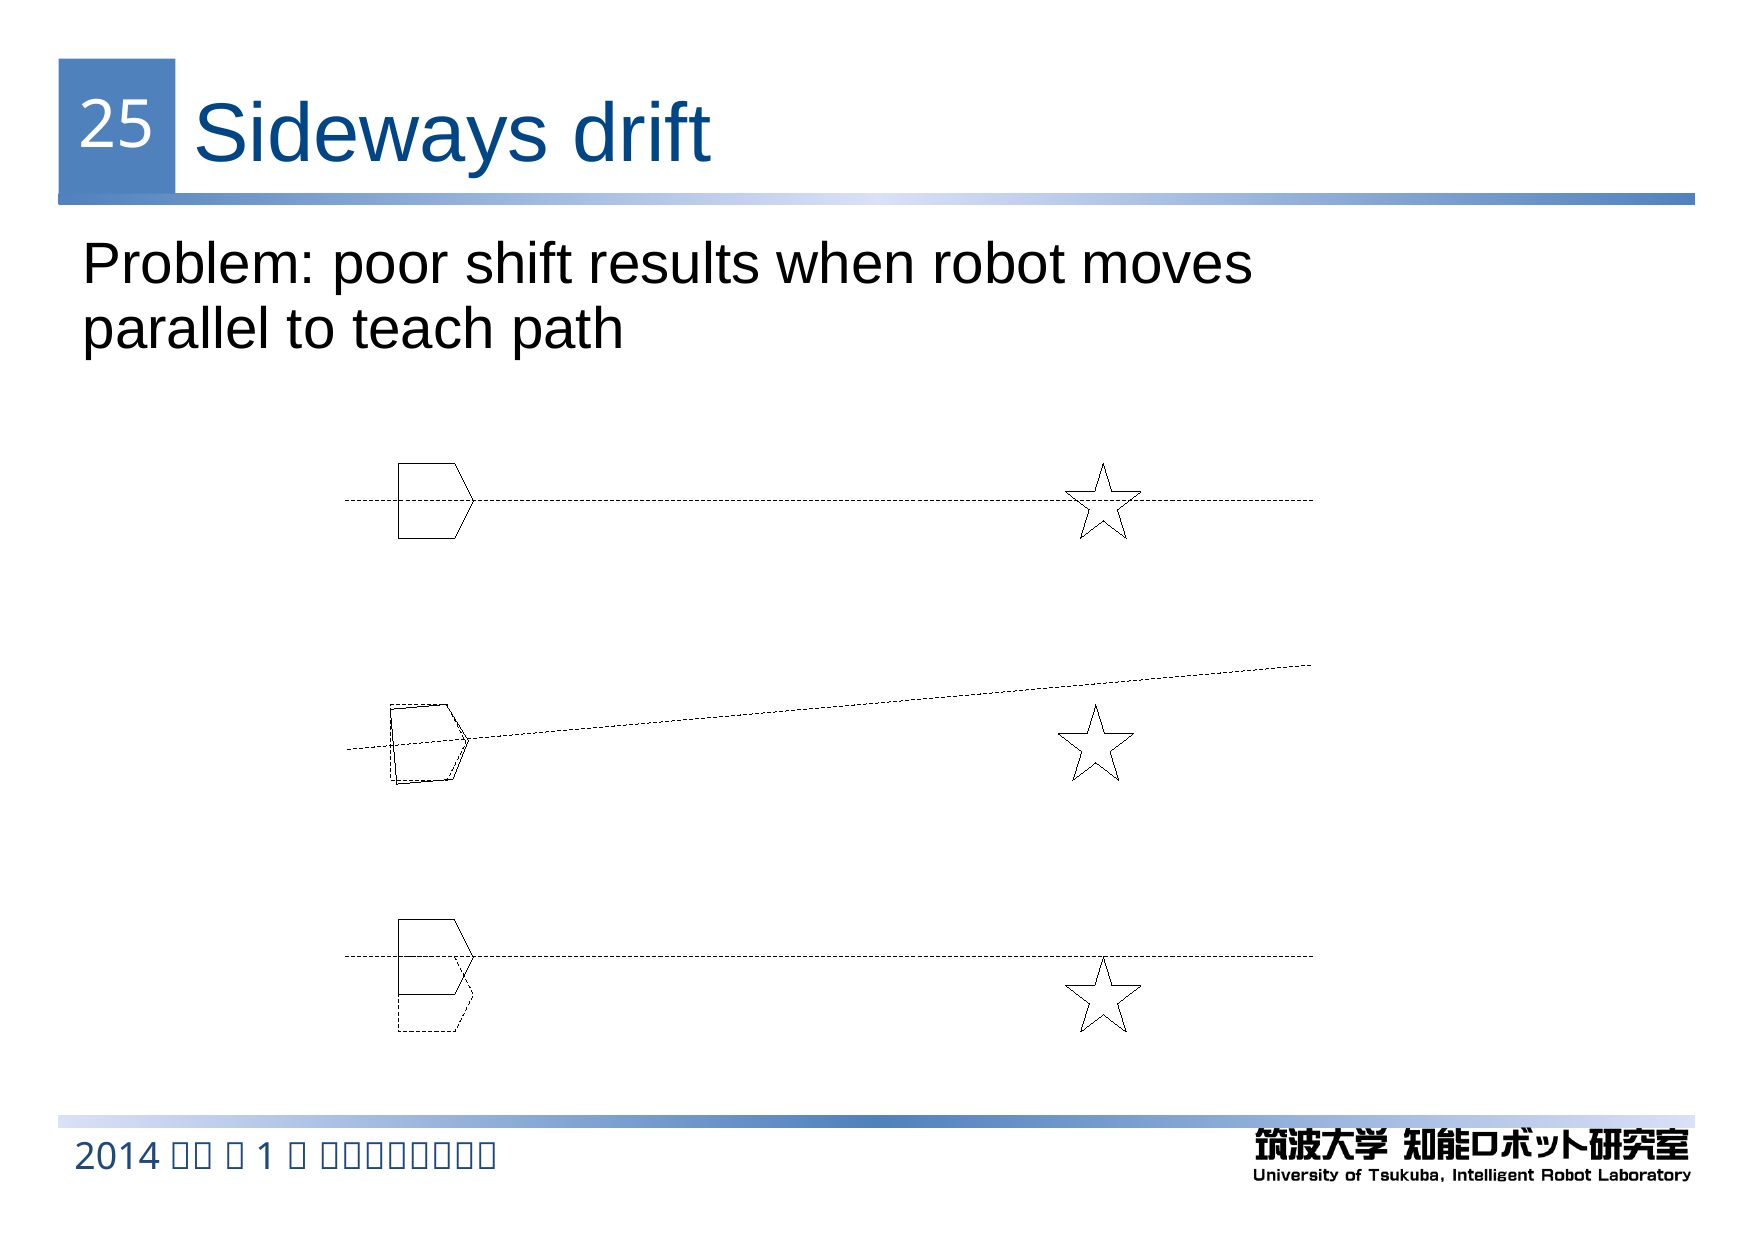

# Sideways drift
Problem: poor shift results when robot moves
parallel to teach path